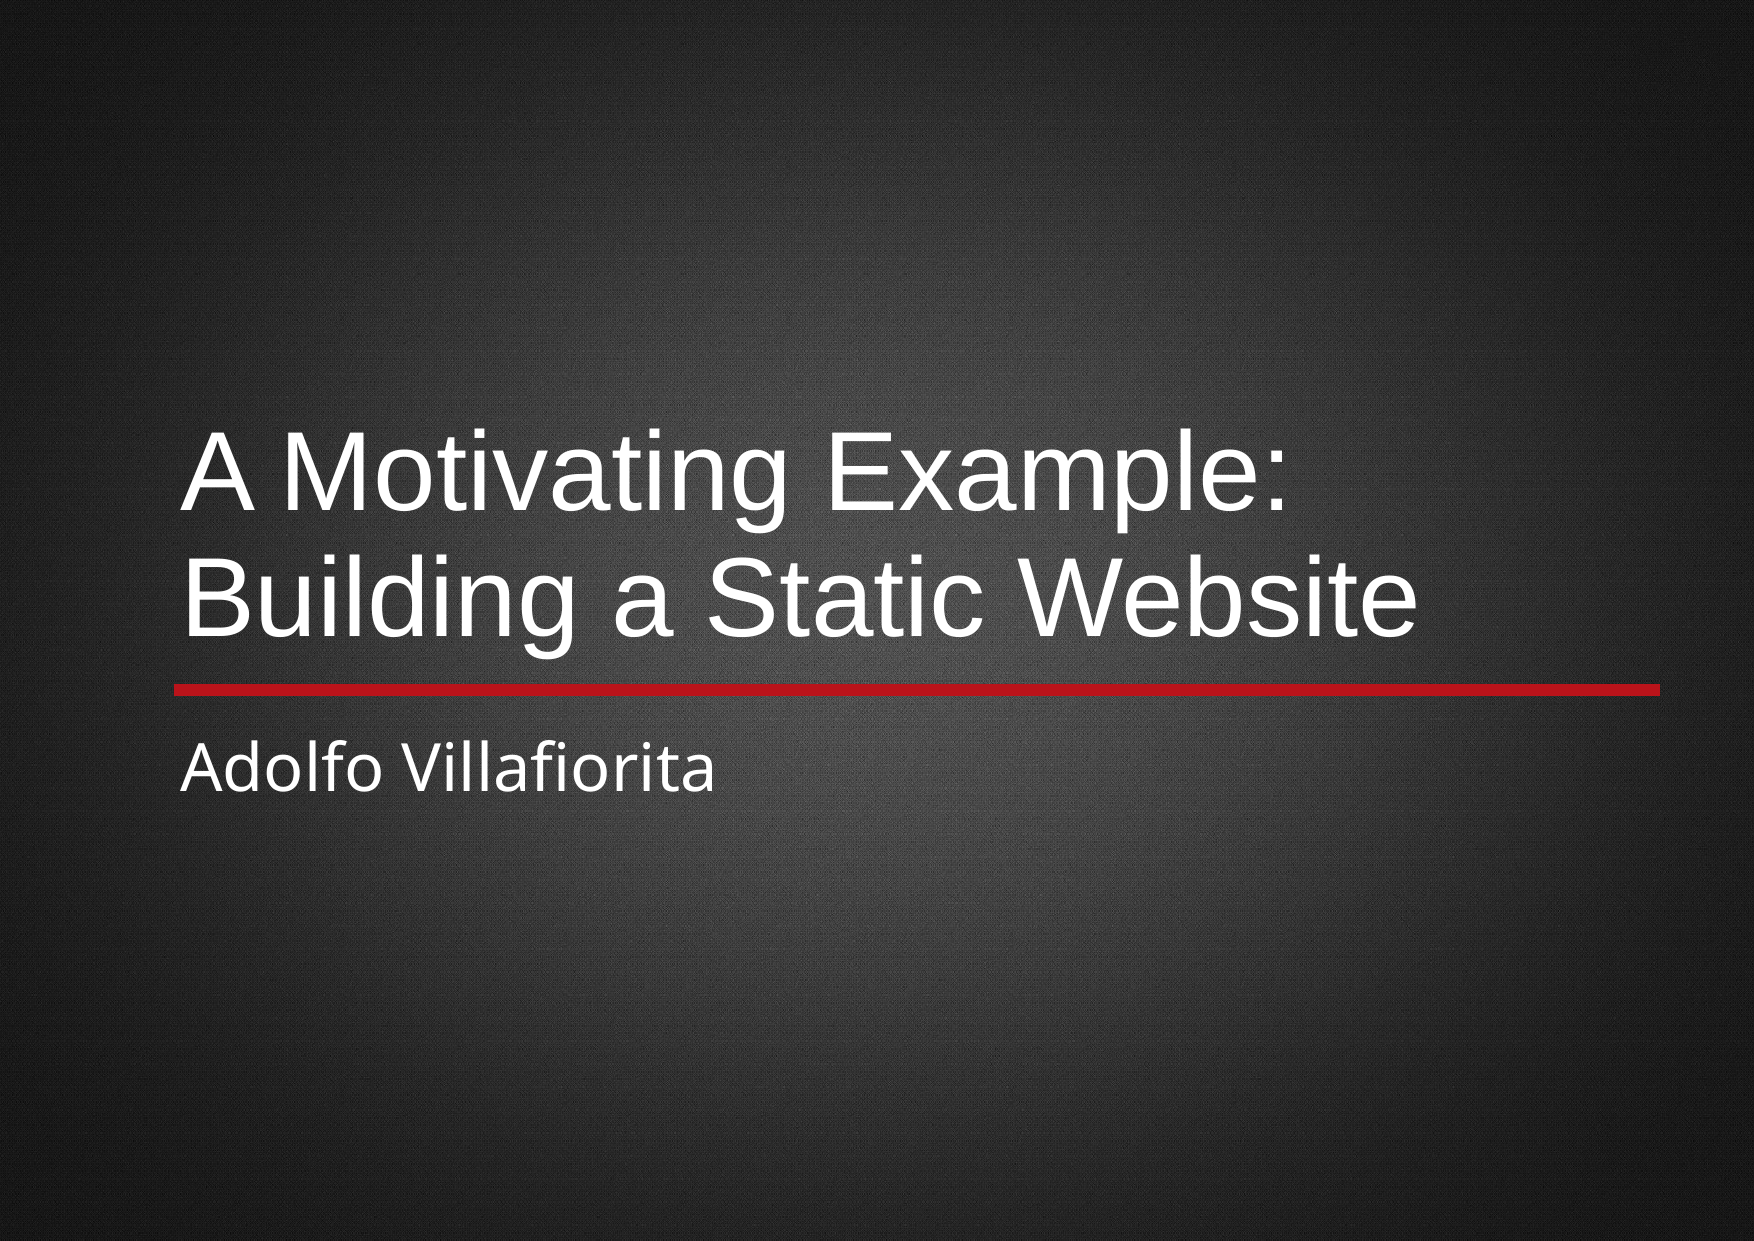

# A Motivating Example: Building a Static Website
Adolfo Villafiorita